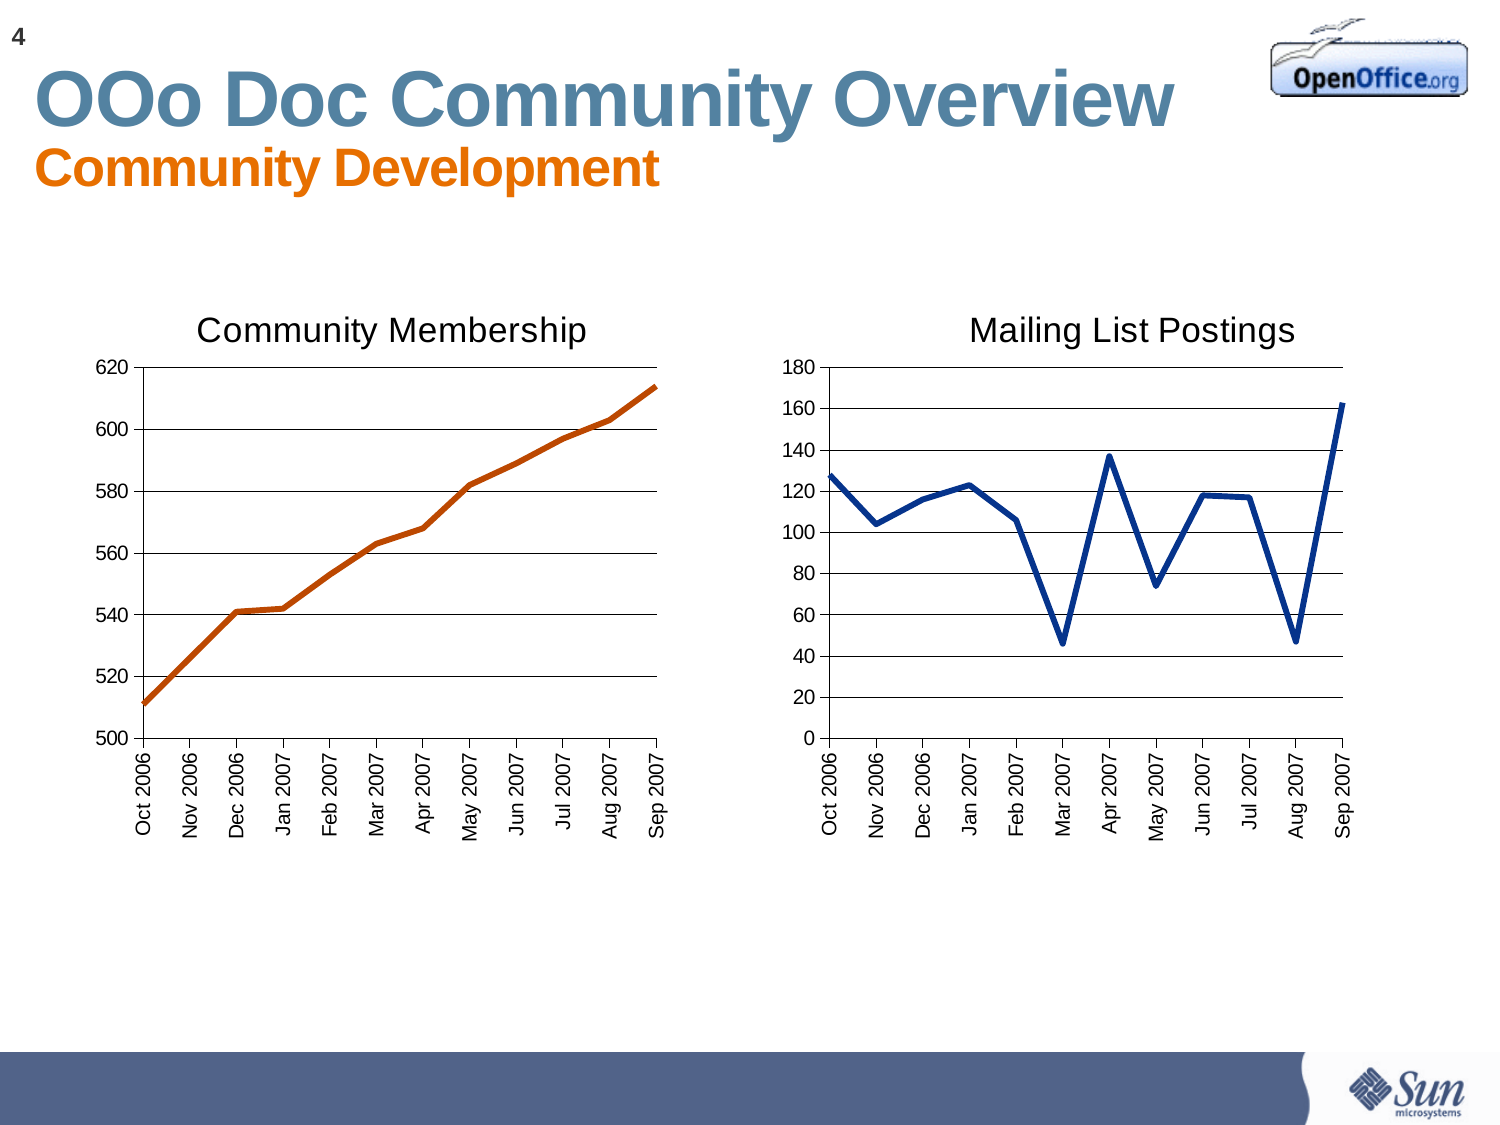

# OOo Doc Community Overview Community Development
### Chart: Community Membership
| Category | Community Members |
|---|---|
| Oct 2006 | 511.0 |
| Nov 2006 | 526.0 |
| Dec 2006 | 541.0 |
| Jan 2007 | 542.0 |
| Feb 2007 | 553.0 |
| Mar 2007 | 563.0 |
| Apr 2007 | 568.0 |
| May 2007 | 582.0 |
| Jun 2007 | 589.0 |
| Jul 2007 | 597.0 |
| Aug 2007 | 603.0 |
| Sep 2007 | 614.0 |
### Chart: Mailing List Postings
| Category | Community Members |
|---|---|
| Oct 2006 | 128.0 |
| Nov 2006 | 104.0 |
| Dec 2006 | 116.0 |
| Jan 2007 | 123.0 |
| Feb 2007 | 106.0 |
| Mar 2007 | 46.0 |
| Apr 2007 | 137.0 |
| May 2007 | 74.0 |
| Jun 2007 | 118.0 |
| Jul 2007 | 117.0 |
| Aug 2007 | 47.0 |
| Sep 2007 | 163.0 |